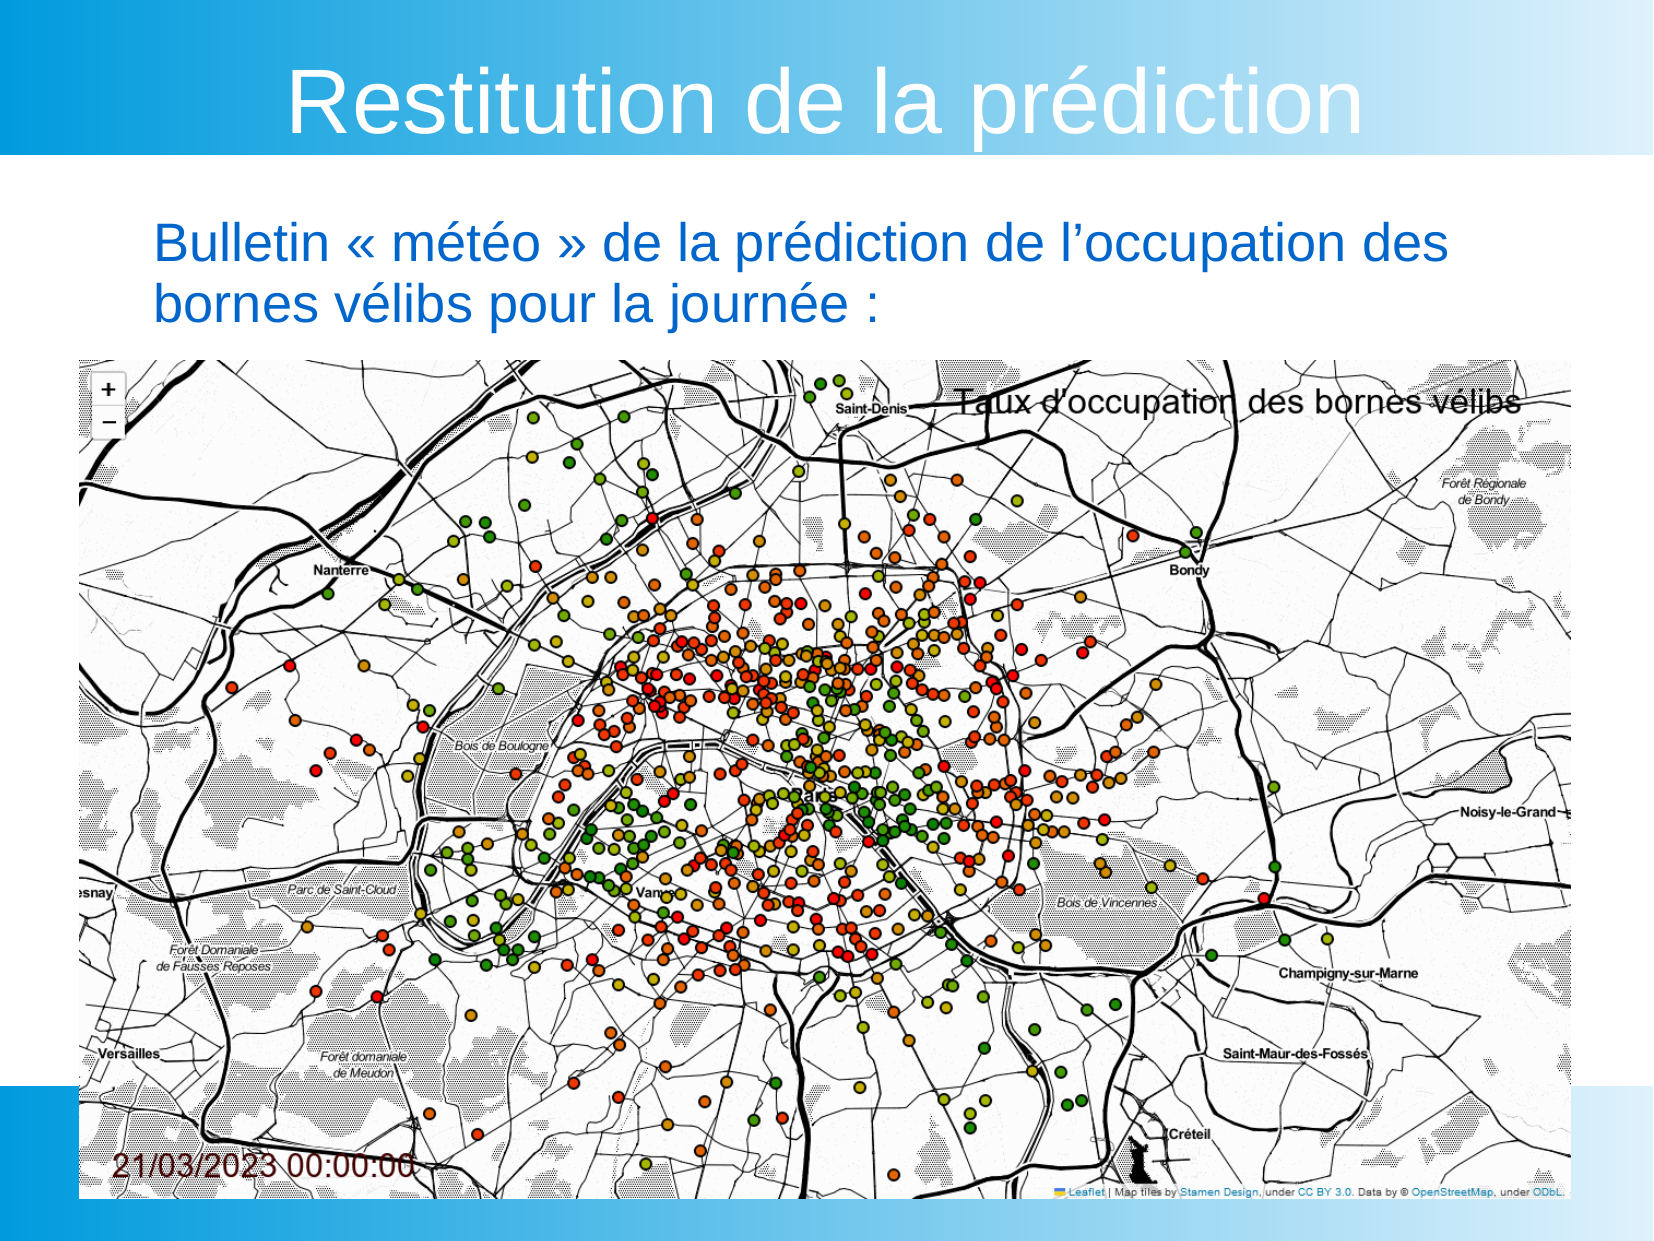

# Restitution de la prédiction
Bulletin « météo » de la prédiction de l’occupation des bornes vélibs pour la journée :